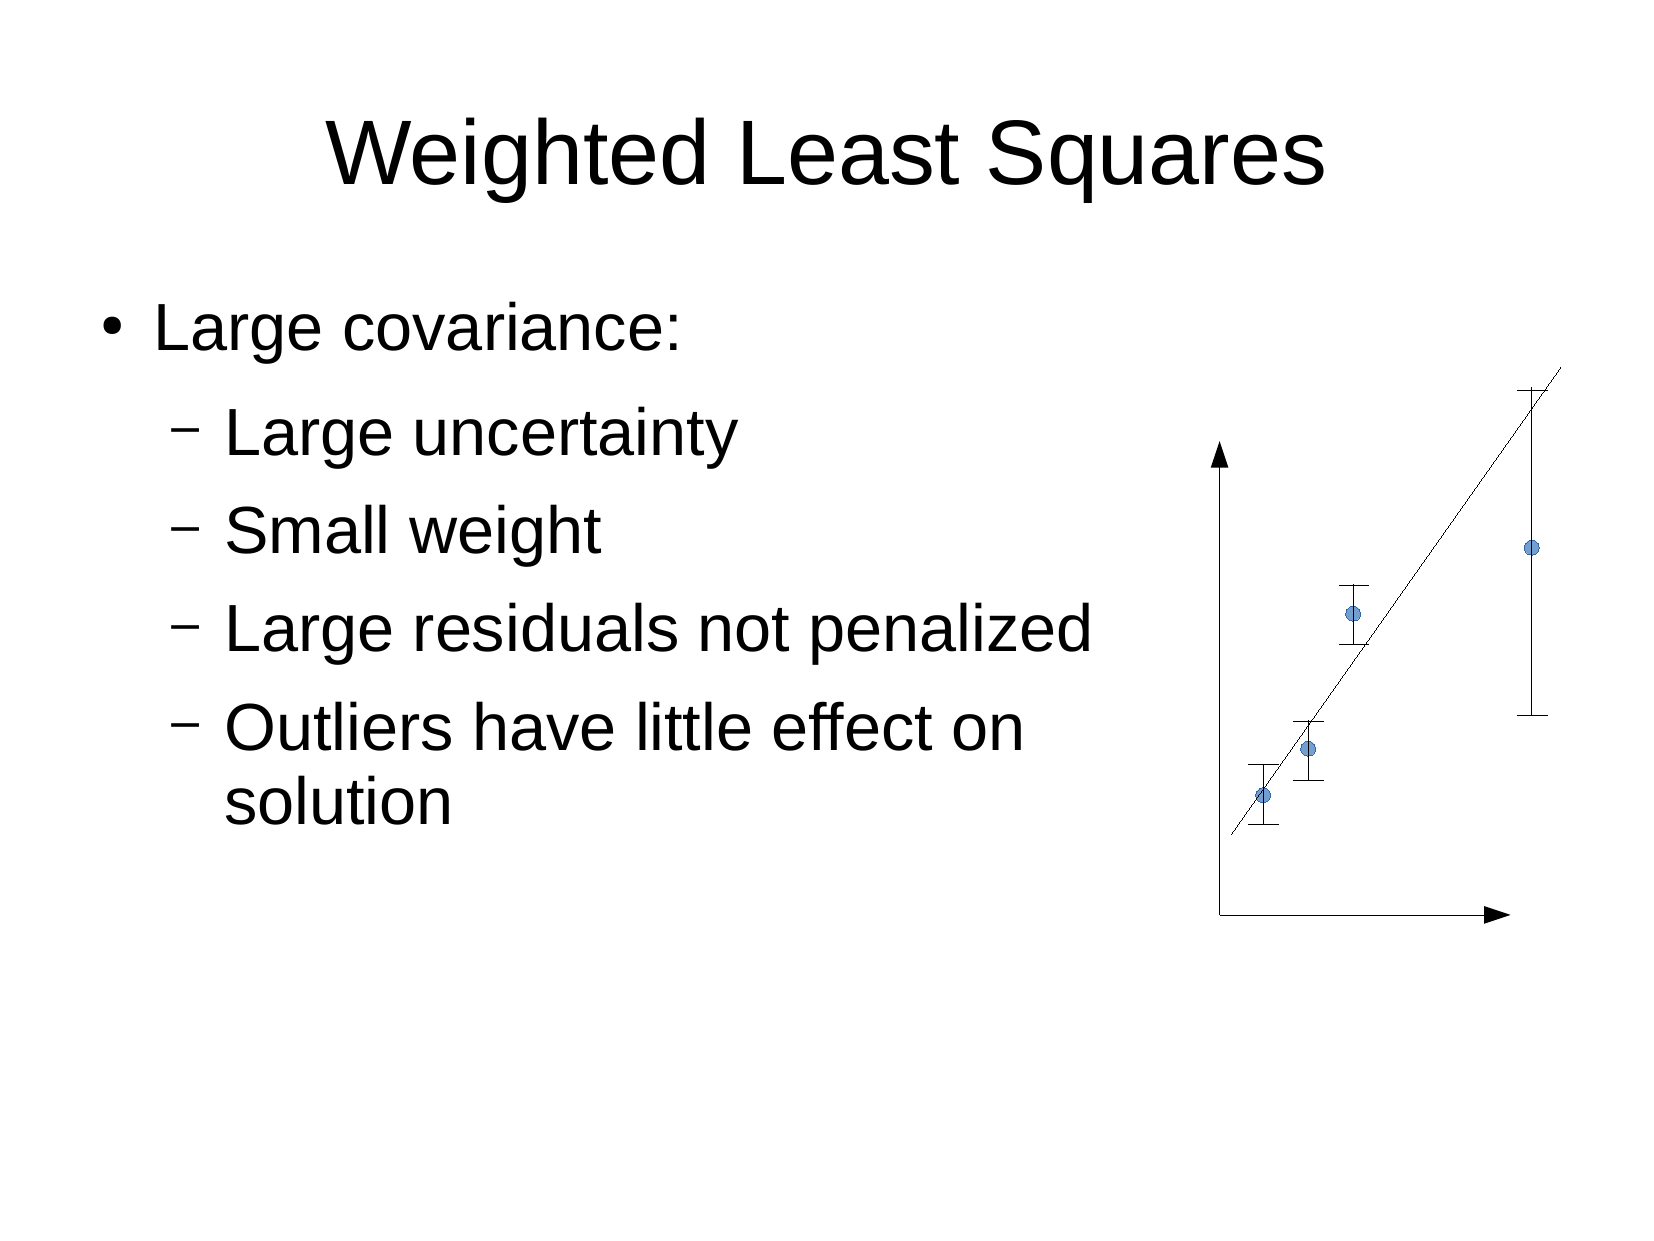

# Weighted Least Squares
Large covariance:
Large uncertainty
Small weight
Large residuals not penalized
Outliers have little effect on solution